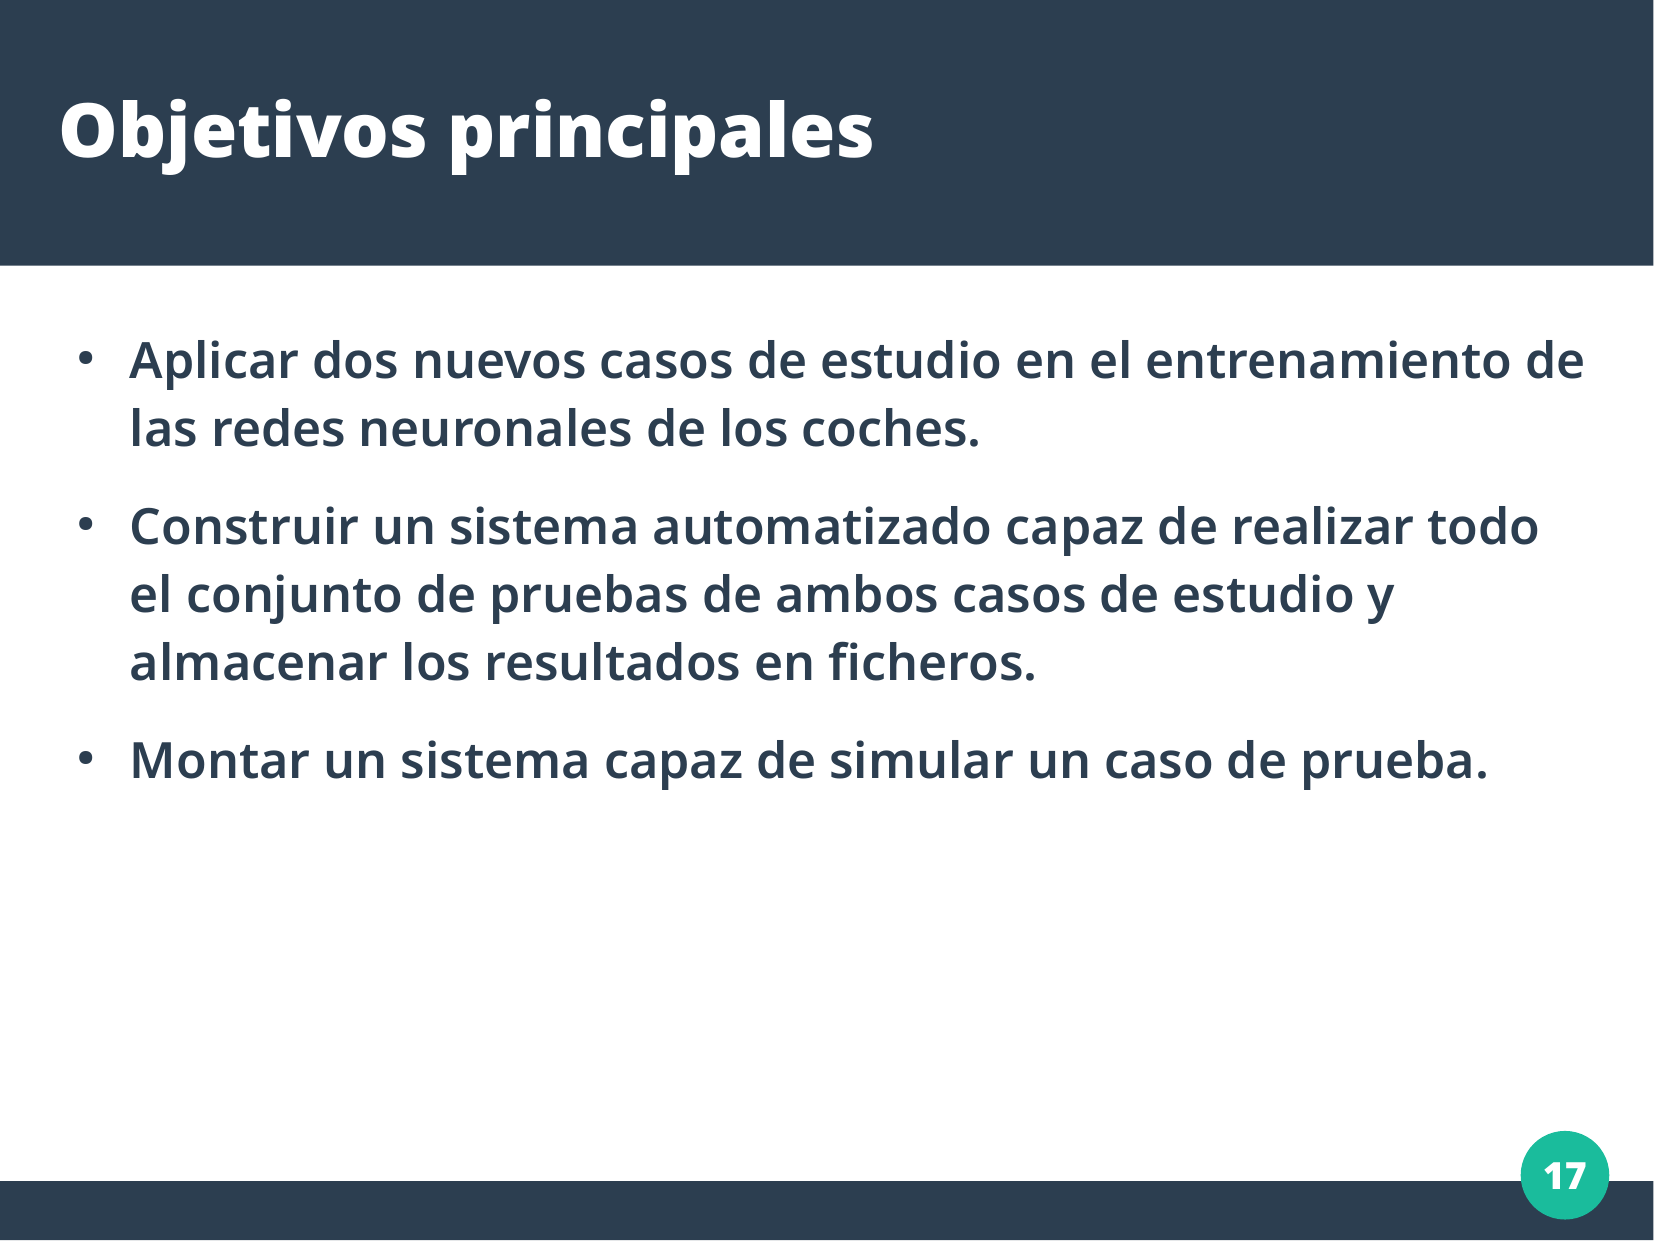

# Objetivos principales
Aplicar dos nuevos casos de estudio en el entrenamiento de las redes neuronales de los coches.
Construir un sistema automatizado capaz de realizar todo el conjunto de pruebas de ambos casos de estudio y almacenar los resultados en ficheros.
Montar un sistema capaz de simular un caso de prueba.
17